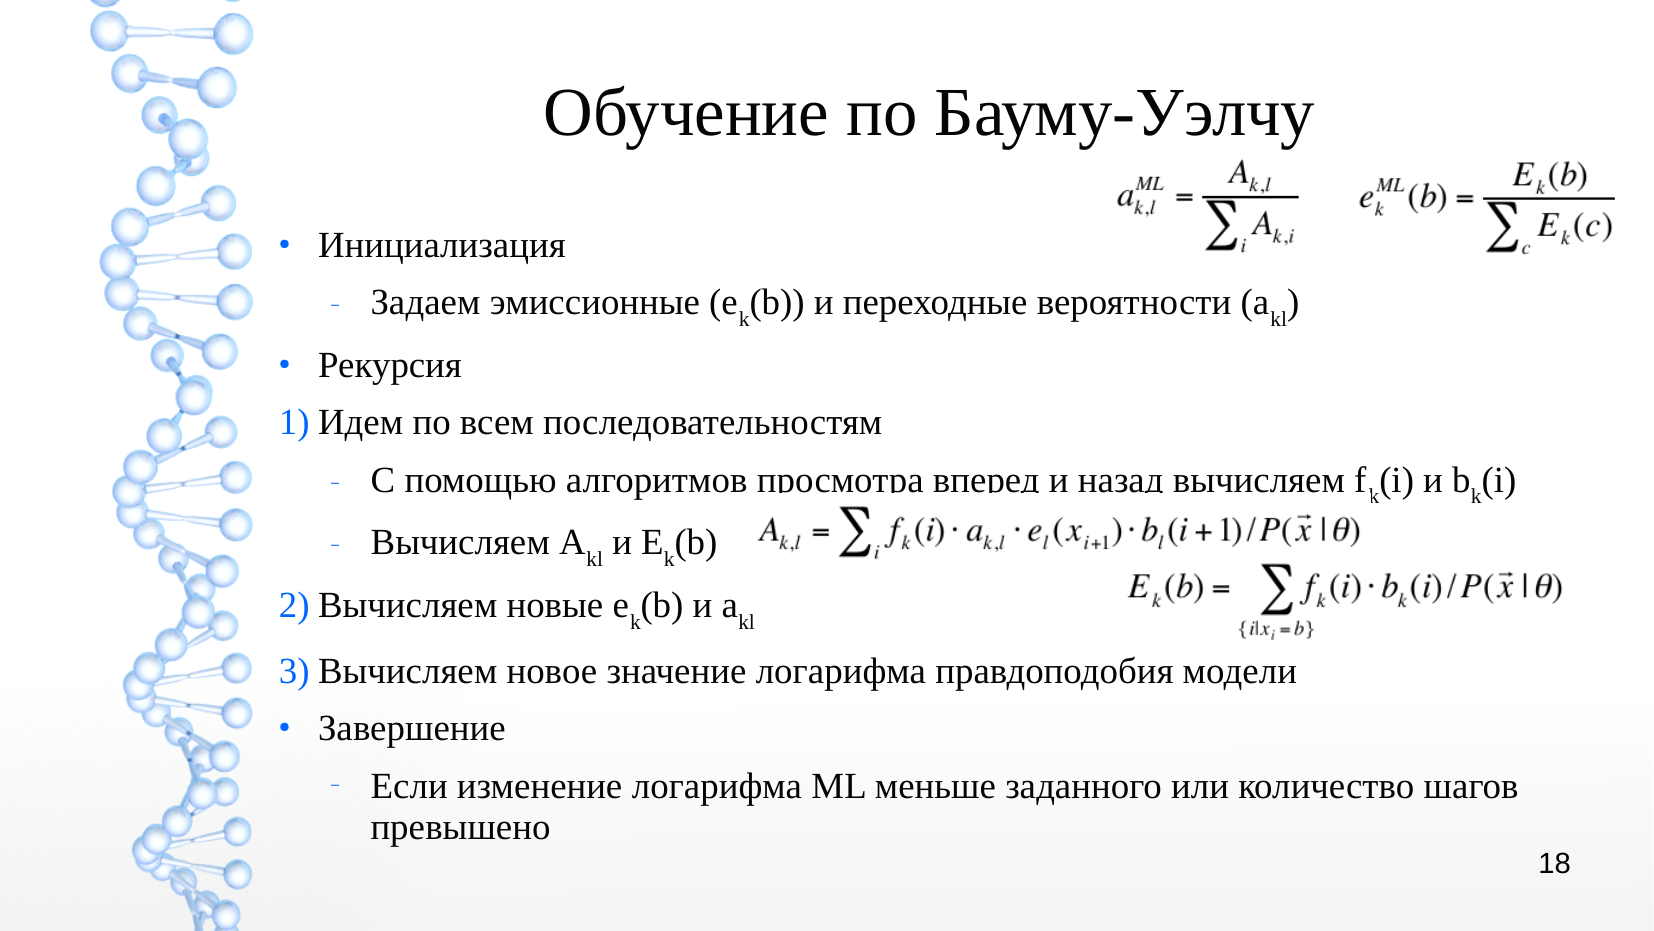

# Обучение по Бауму-Уэлчу
Инициализация
Задаем эмиссионные (ek(b)) и переходные вероятности (akl)
Рекурсия
Идем по всем последовательностям
С помощью алгоритмов просмотра вперед и назад вычисляем fk(i) и bk(i)
Вычисляем Akl и Ek(b)
Вычисляем новые ek(b) и akl
Вычисляем новое значение логарифма правдоподобия модели
Завершение
Если изменение логарифма ML меньше заданного или количество шагов превышено
18